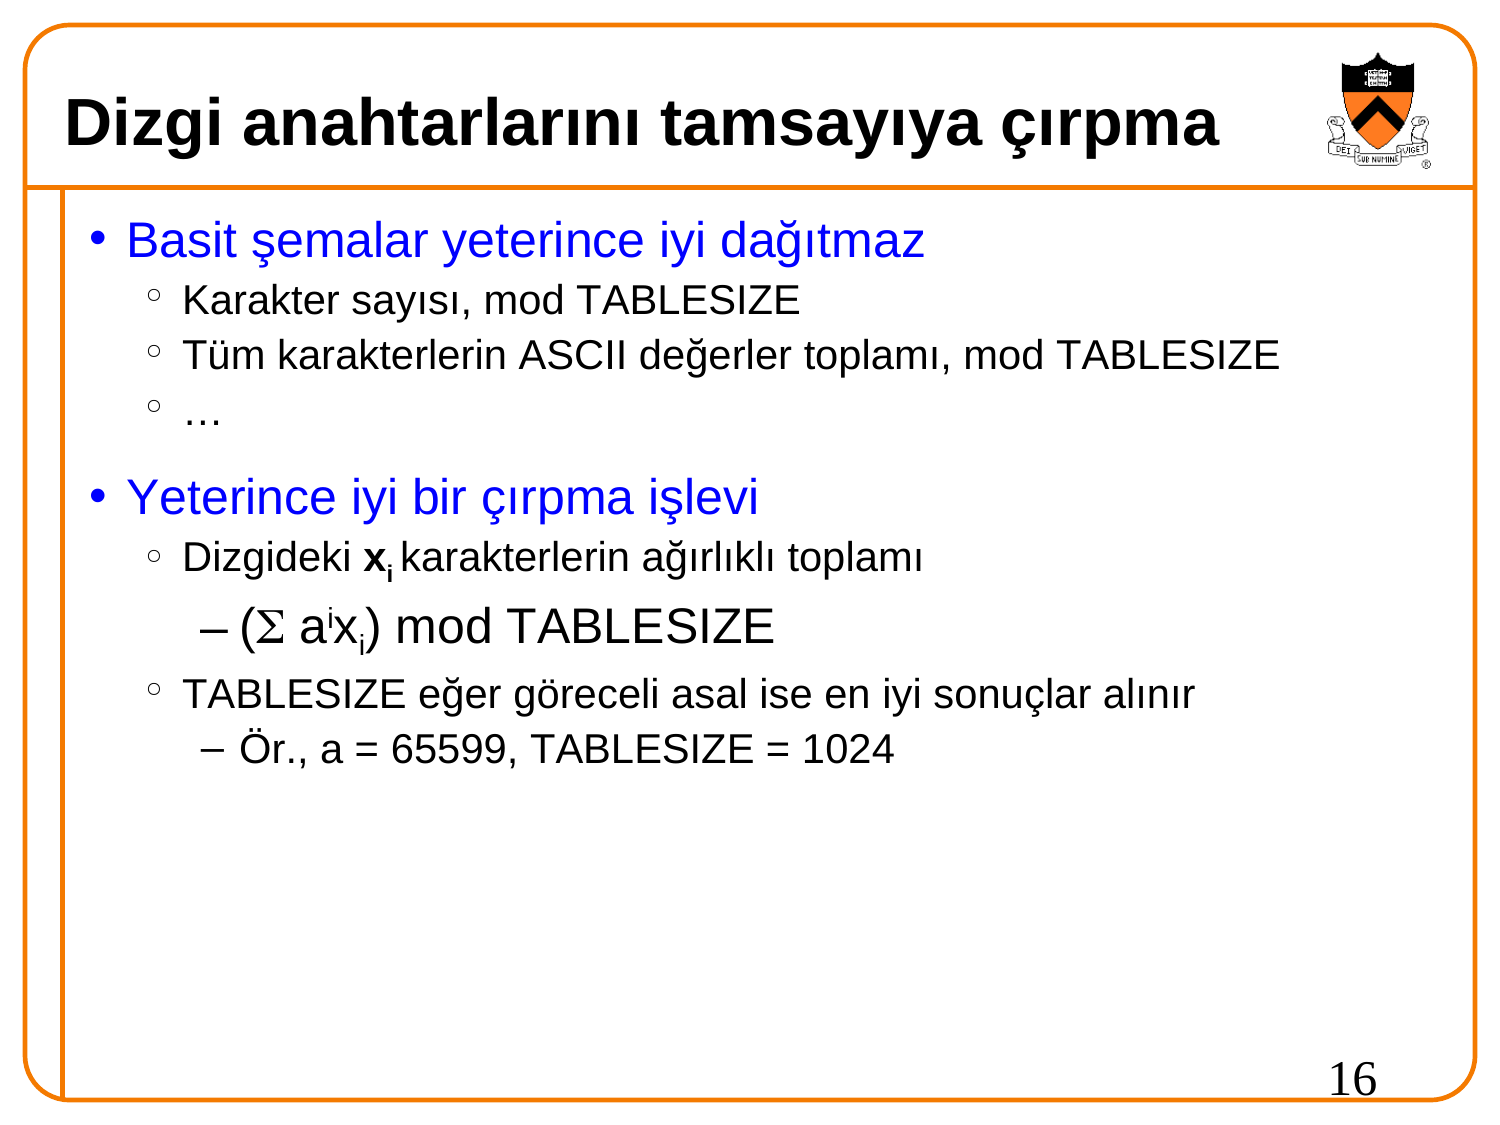

# Dizgi anahtarlarını tamsayıya çırpma
Basit şemalar yeterince iyi dağıtmaz
Karakter sayısı, mod TABLESIZE
Tüm karakterlerin ASCII değerler toplamı, mod TABLESIZE
…
Yeterince iyi bir çırpma işlevi
Dizgideki xi karakterlerin ağırlıklı toplamı
( aixi) mod TABLESIZE
TABLESIZE eğer göreceli asal ise en iyi sonuçlar alınır
Ör., a = 65599, TABLESIZE = 1024
16